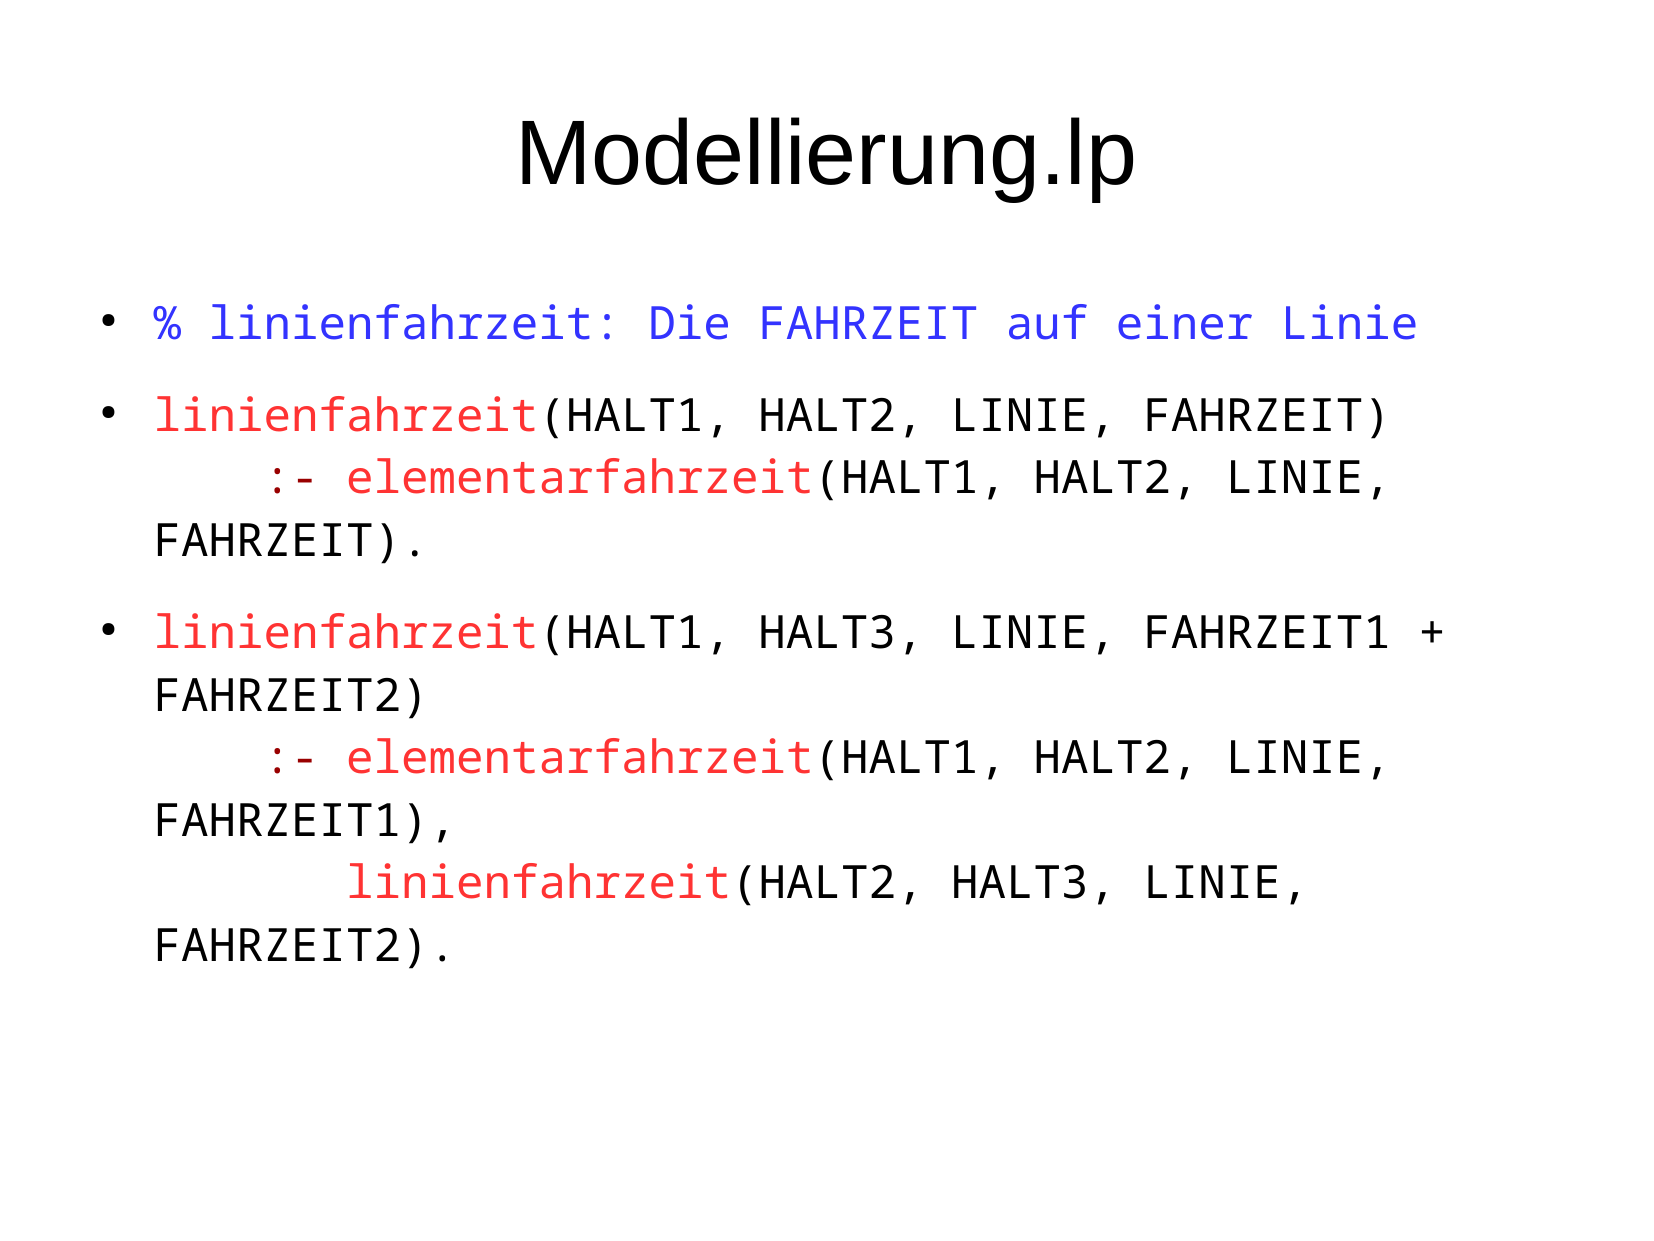

# Modellierung.lp
% linienfahrzeit: Die FAHRZEIT auf einer Linie
linienfahrzeit(HALT1, HALT2, LINIE, FAHRZEIT)
 :- elementarfahrzeit(HALT1, HALT2, LINIE, FAHRZEIT).
linienfahrzeit(HALT1, HALT3, LINIE, FAHRZEIT1 + FAHRZEIT2)
 :- elementarfahrzeit(HALT1, HALT2, LINIE, FAHRZEIT1),
 linienfahrzeit(HALT2, HALT3, LINIE, FAHRZEIT2).